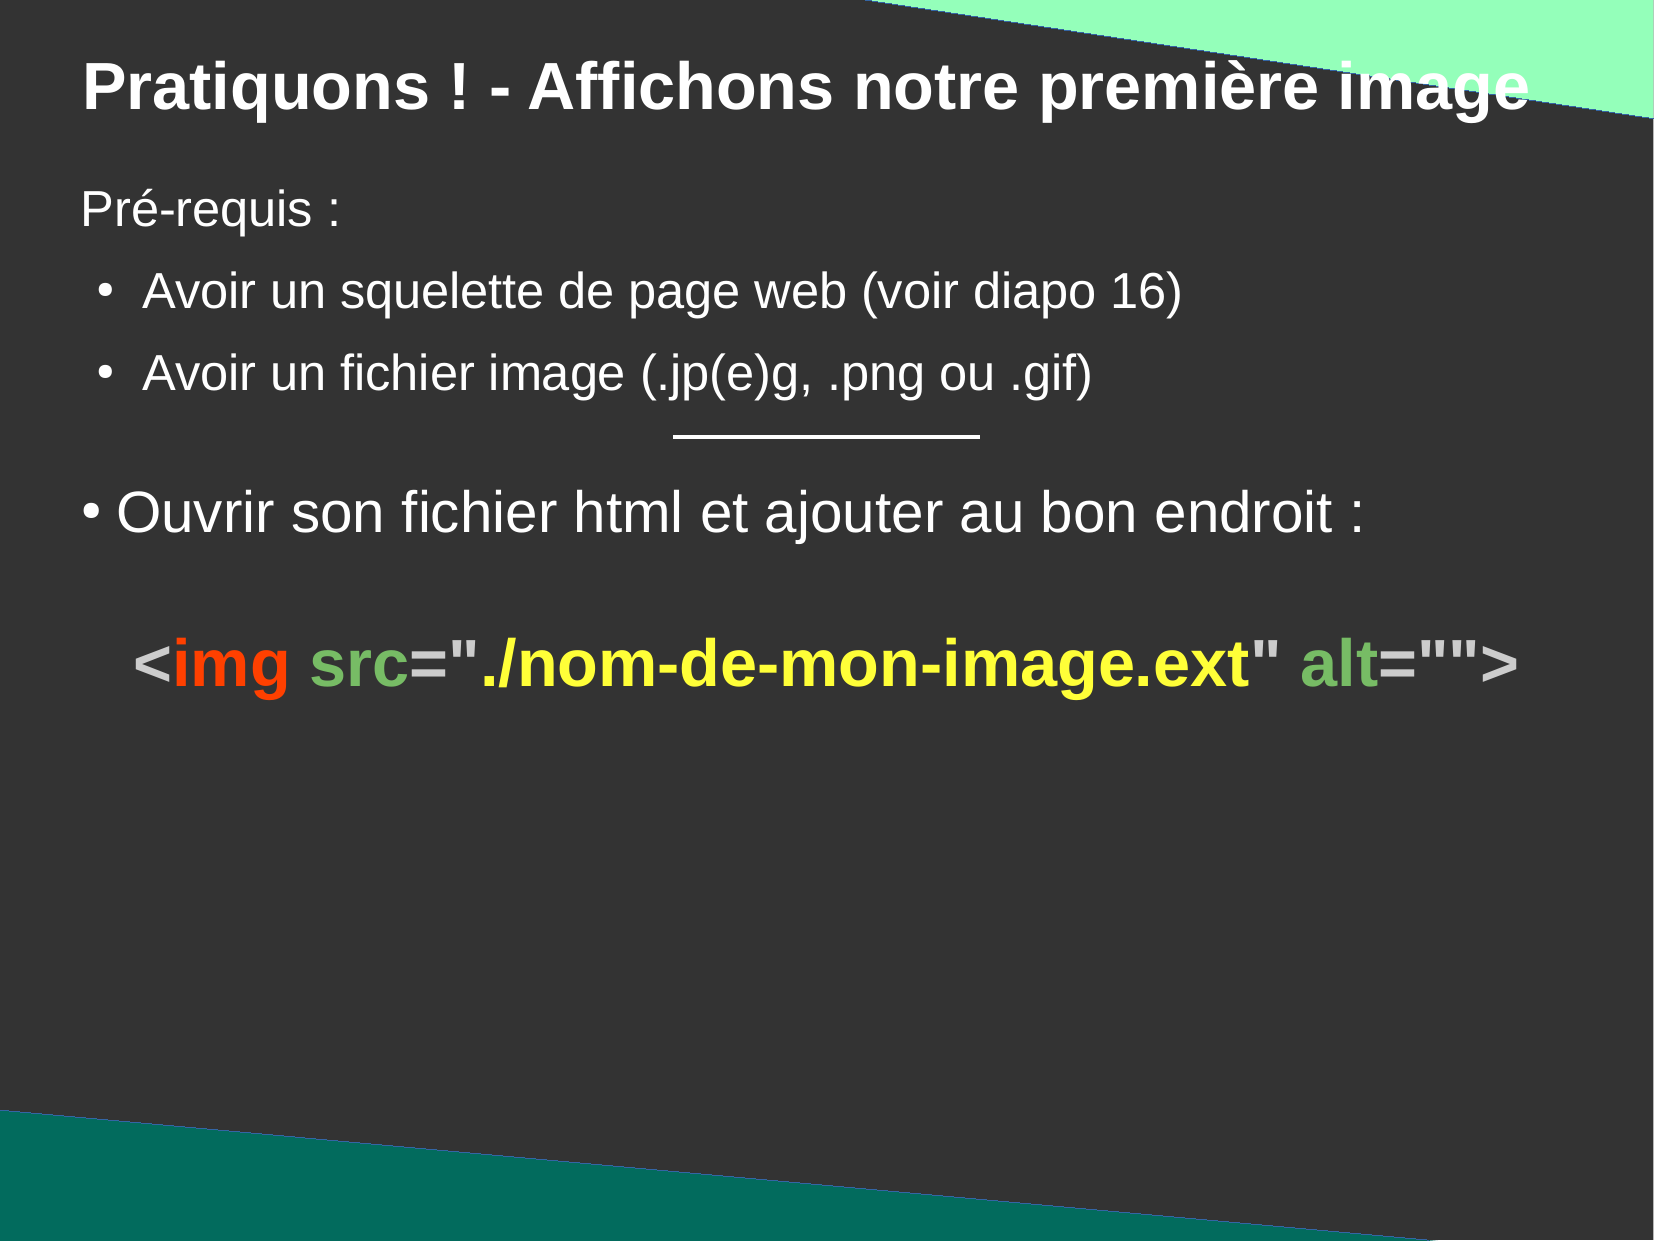

# Pratiquons ! - Affichons notre première image
Pré-requis :
Avoir un squelette de page web (voir diapo 16)
Avoir un fichier image (.jp(e)g, .png ou .gif)
Ouvrir son fichier html et ajouter au bon endroit :
<img src="./nom-de-mon-image.ext" alt="">